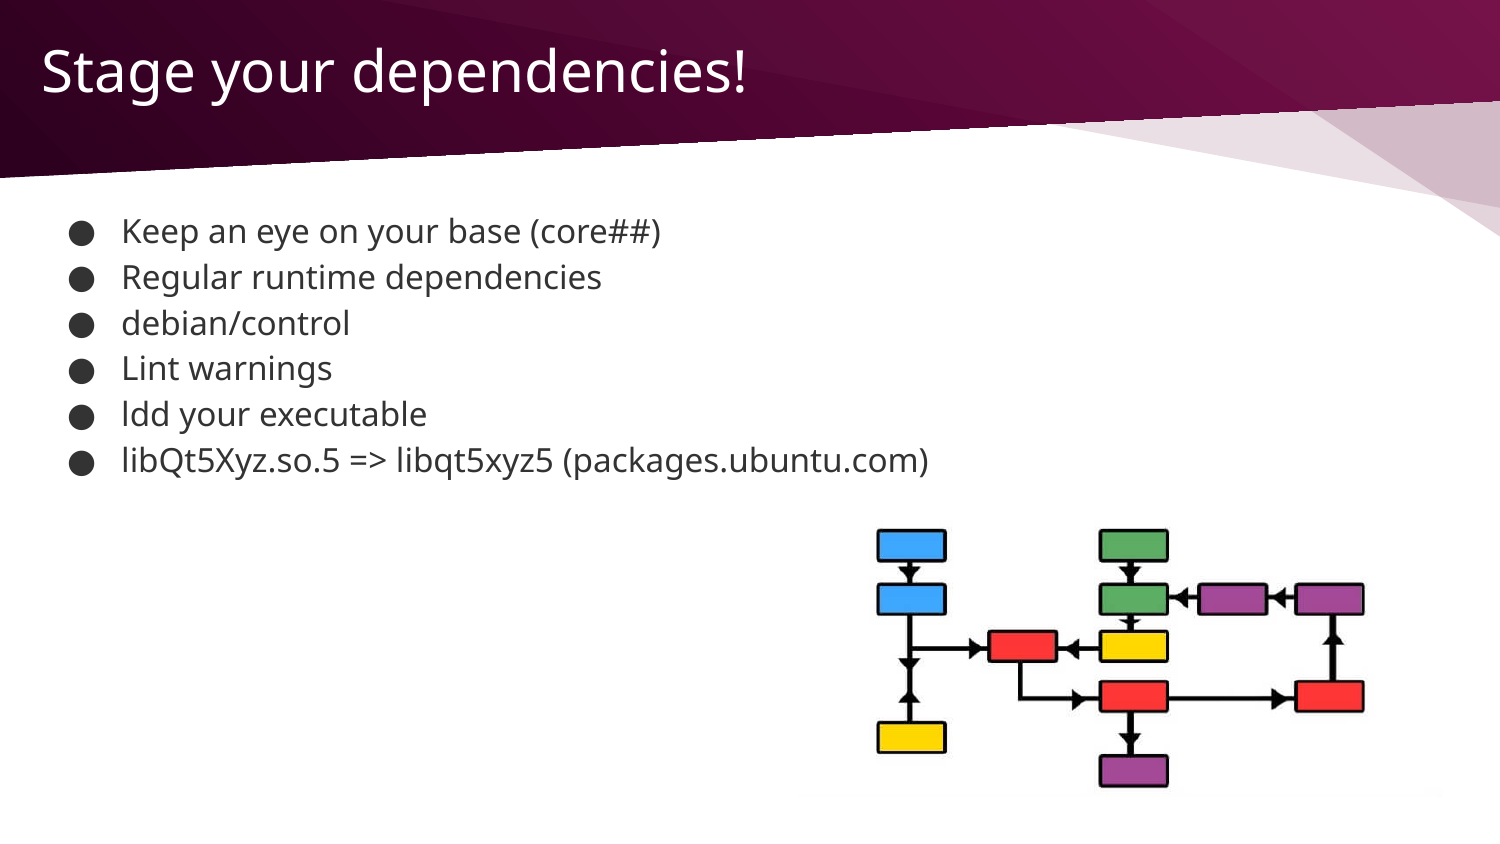

# Stage your dependencies!
Keep an eye on your base (core##)
Regular runtime dependencies
debian/control
Lint warnings
ldd your executable
libQt5Xyz.so.5 => libqt5xyz5 (packages.ubuntu.com)